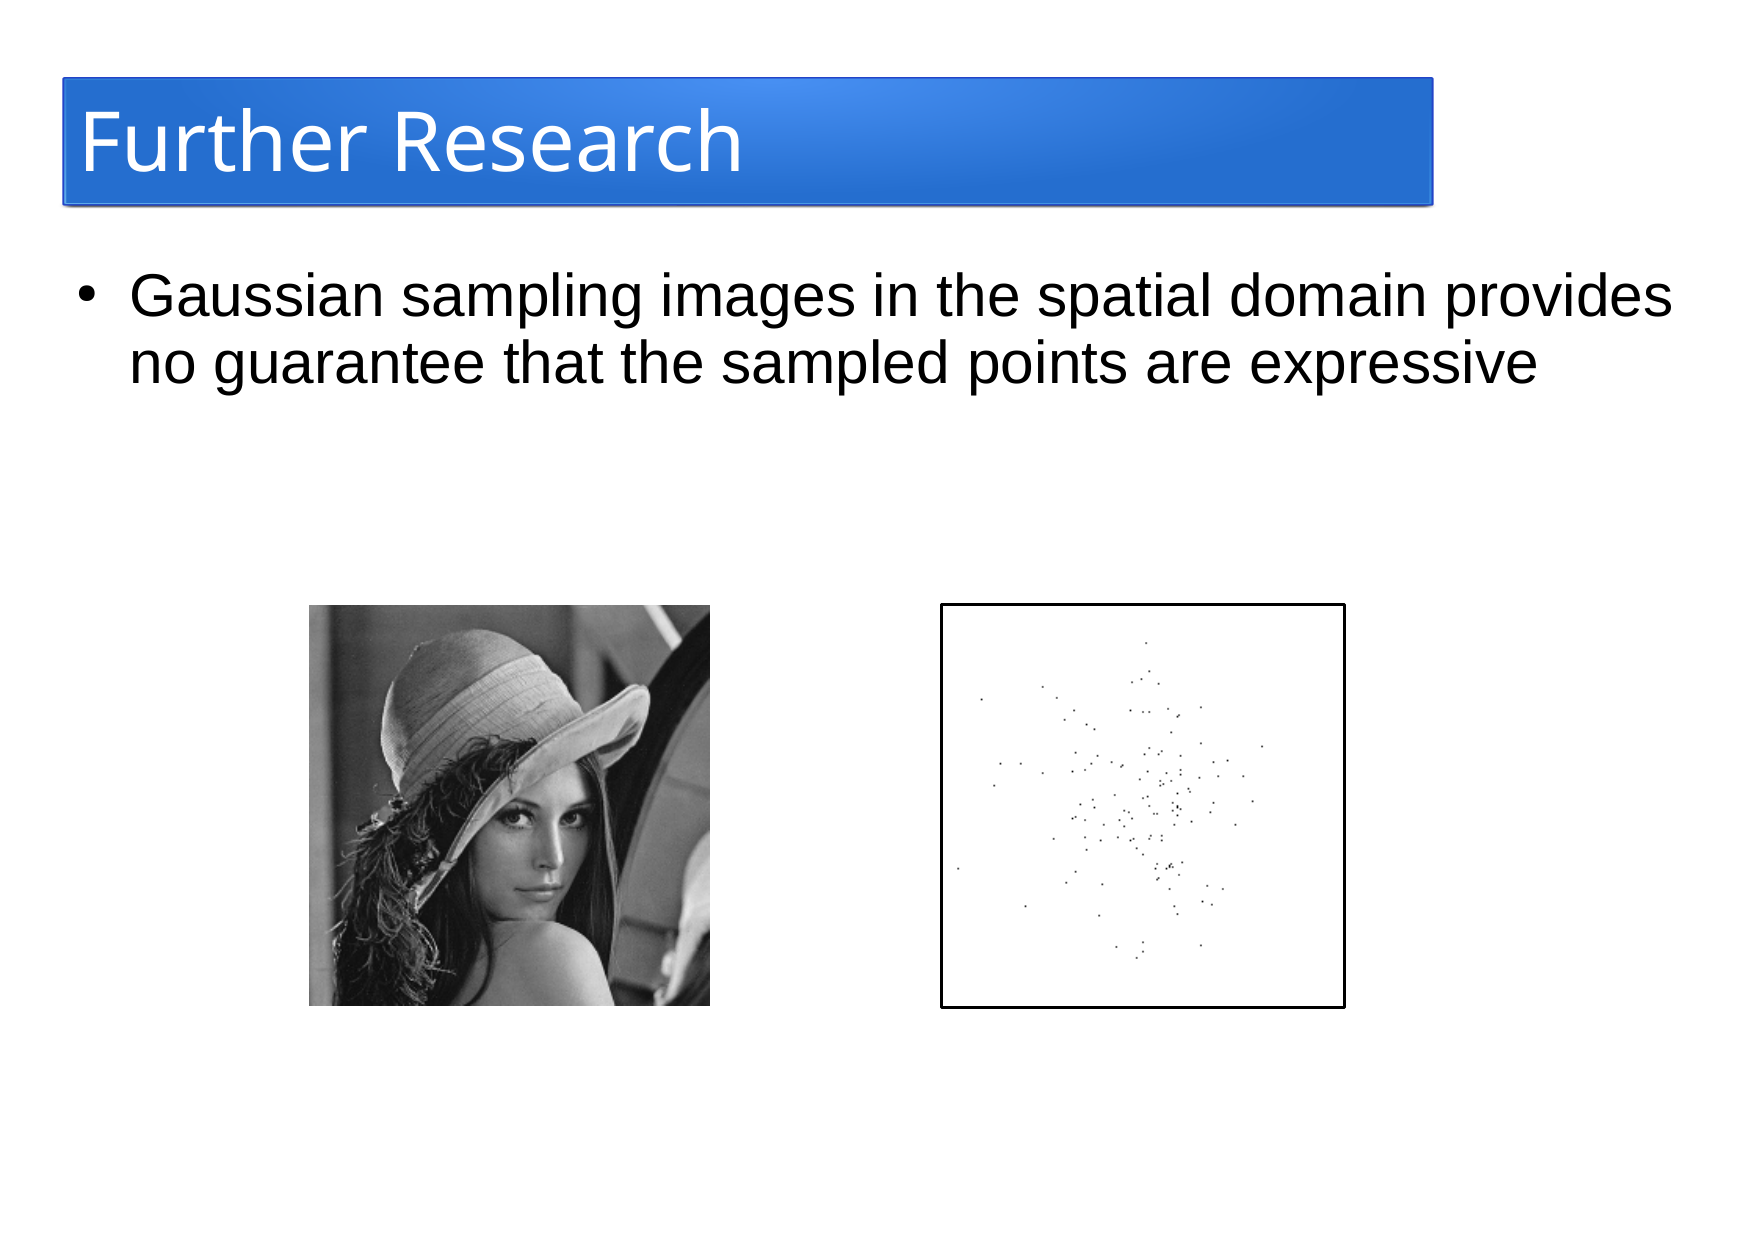

# Further Research
Gaussian sampling images in the spatial domain provides no guarantee that the sampled points are expressive